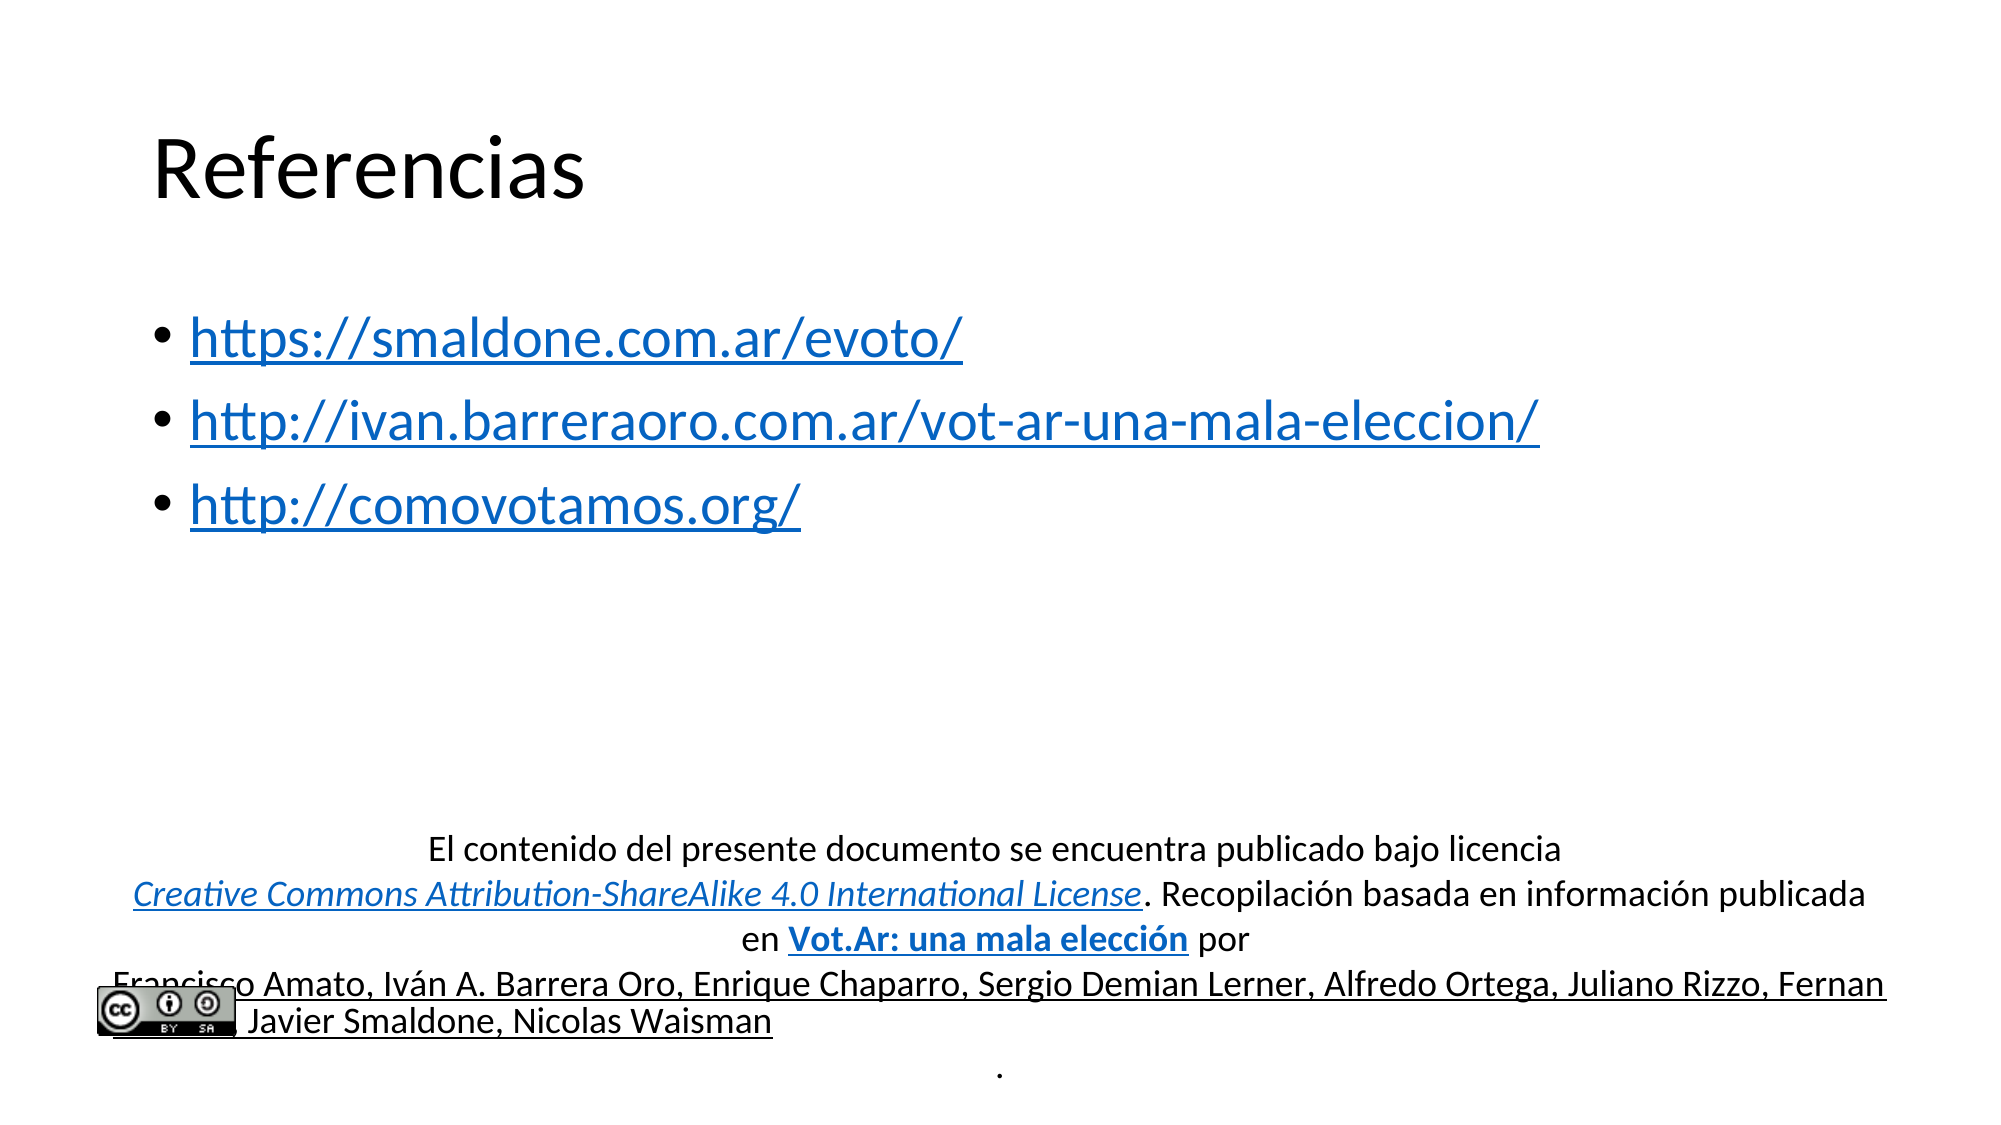

# Referencias
https://smaldone.com.ar/evoto/
http://ivan.barreraoro.com.ar/vot-ar-una-mala-eleccion/
http://comovotamos.org/
El contenido del presente documento se encuentra publicado bajo licencia Creative Commons Attribution-ShareAlike 4.0 International License. Recopilación basada en información publicada en Vot.Ar: una mala elección por Francisco Amato, Iván A. Barrera Oro, Enrique Chaparro, Sergio Demian Lerner, Alfredo Ortega, Juliano Rizzo, Fernando Russ, Javier Smaldone, Nicolas Waisman.